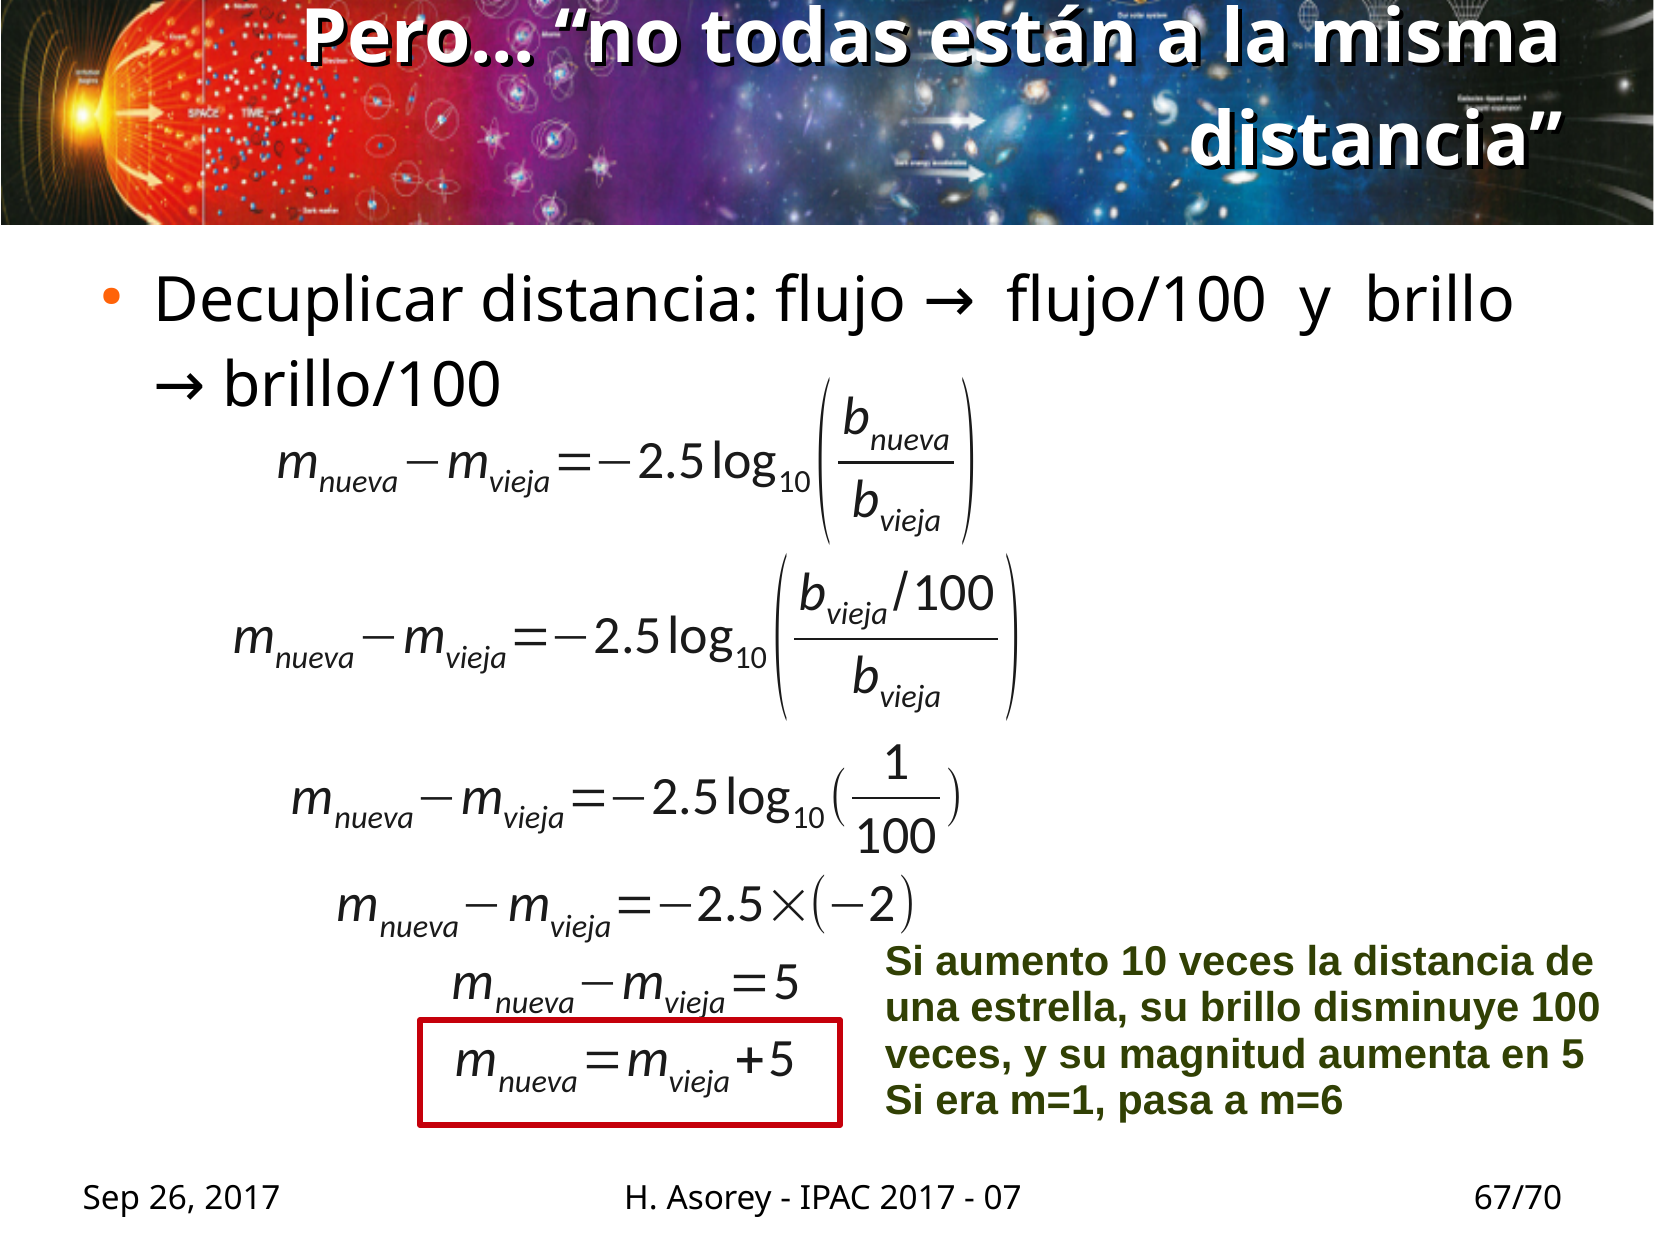

# Pero... “no todas están a la misma distancia”
Decuplicar distancia: flujo → flujo/100 y brillo → brillo/100
Si aumento 10 veces la distancia de
una estrella, su brillo disminuye 100
veces, y su magnitud aumenta en 5
Si era m=1, pasa a m=6
Sep 26, 2017
H. Asorey - IPAC 2017 - 07
67